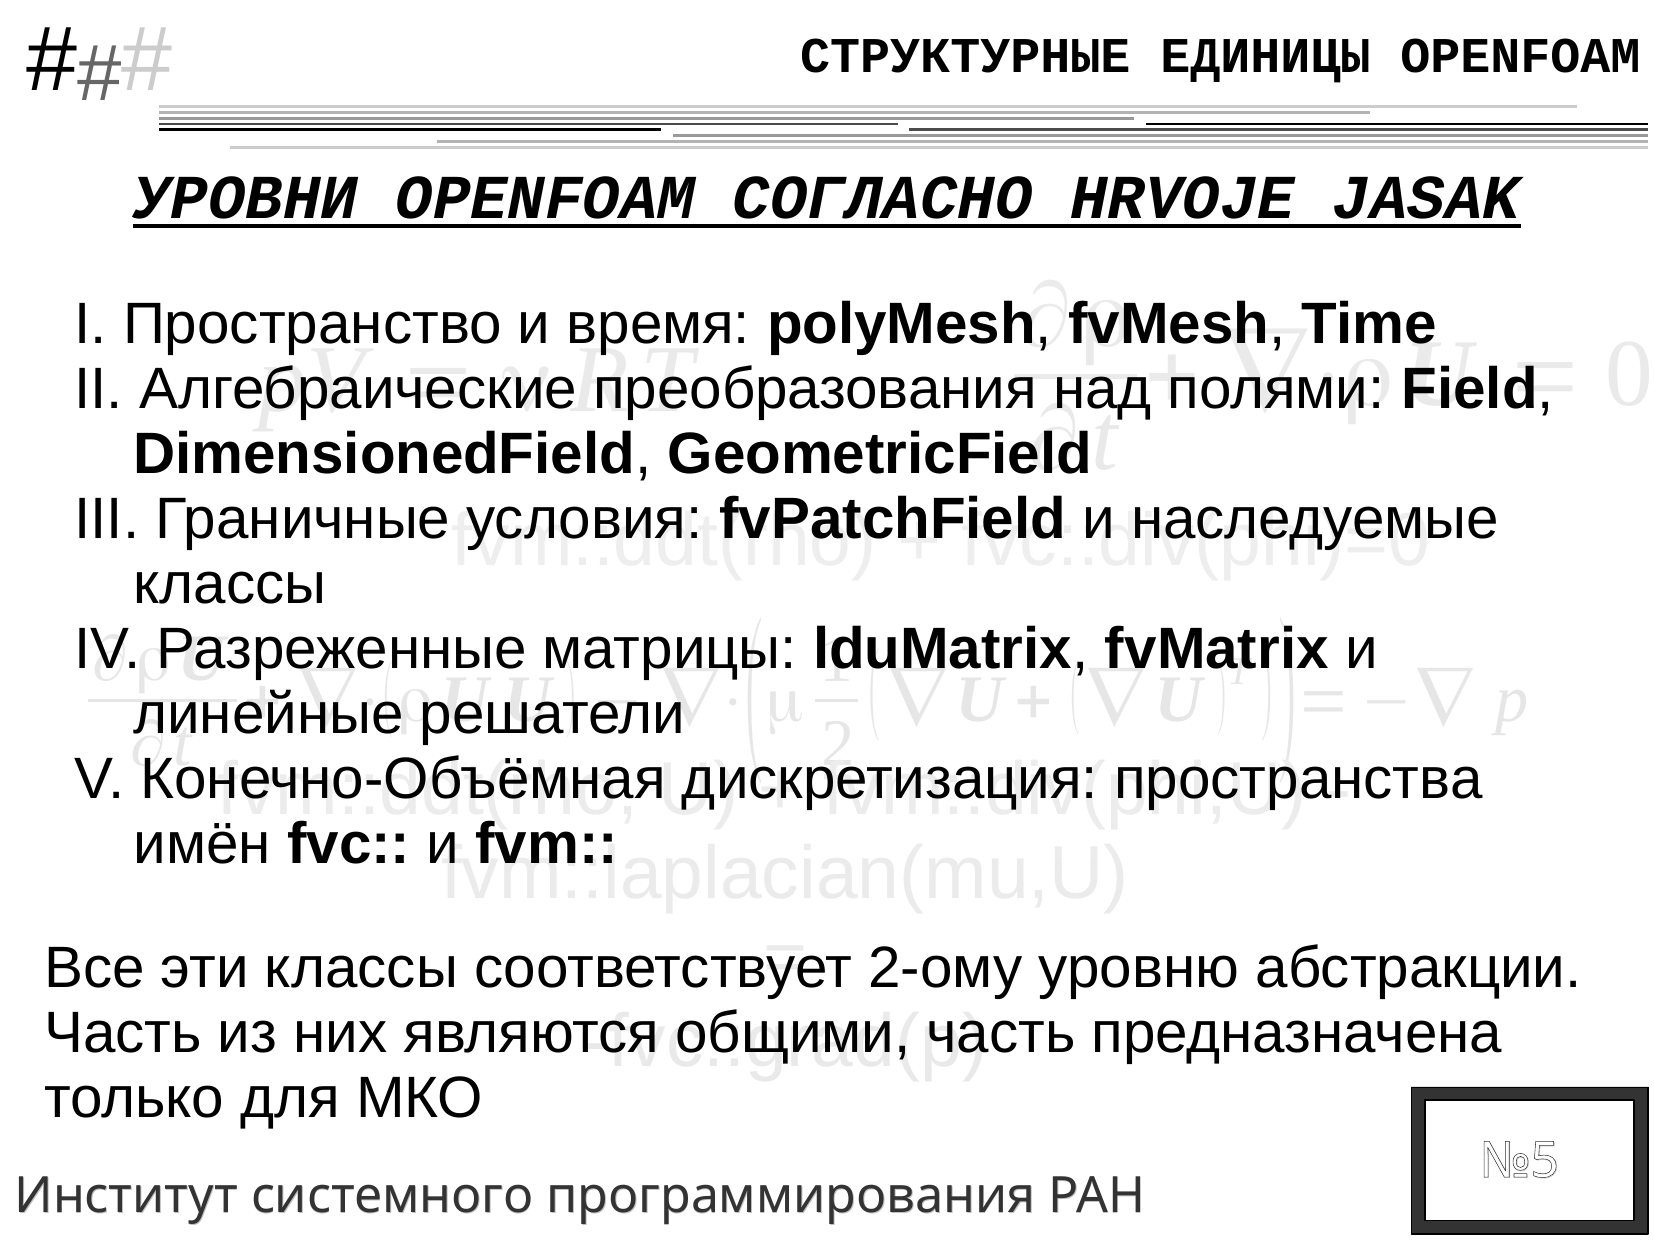

# УРОВНИ OPENFOAM СОГЛАСНО HRVOJE JASAK
 Пространство и время: polyMesh, fvMesh, Time
 Алгебраические преобразования над полями: Field, DimensionedField, GeometricField
 Граничные условия: fvPatchField и наследуемые классы
 Разреженные матрицы: lduMatrix, fvMatrix и линейные решатели
 Конечно-Объёмная дискретизация: пространства имён fvc:: и fvm::
Все эти классы соответствует 2-ому уровню абстракции. Часть из них являются общими, часть предназначена только для МКО